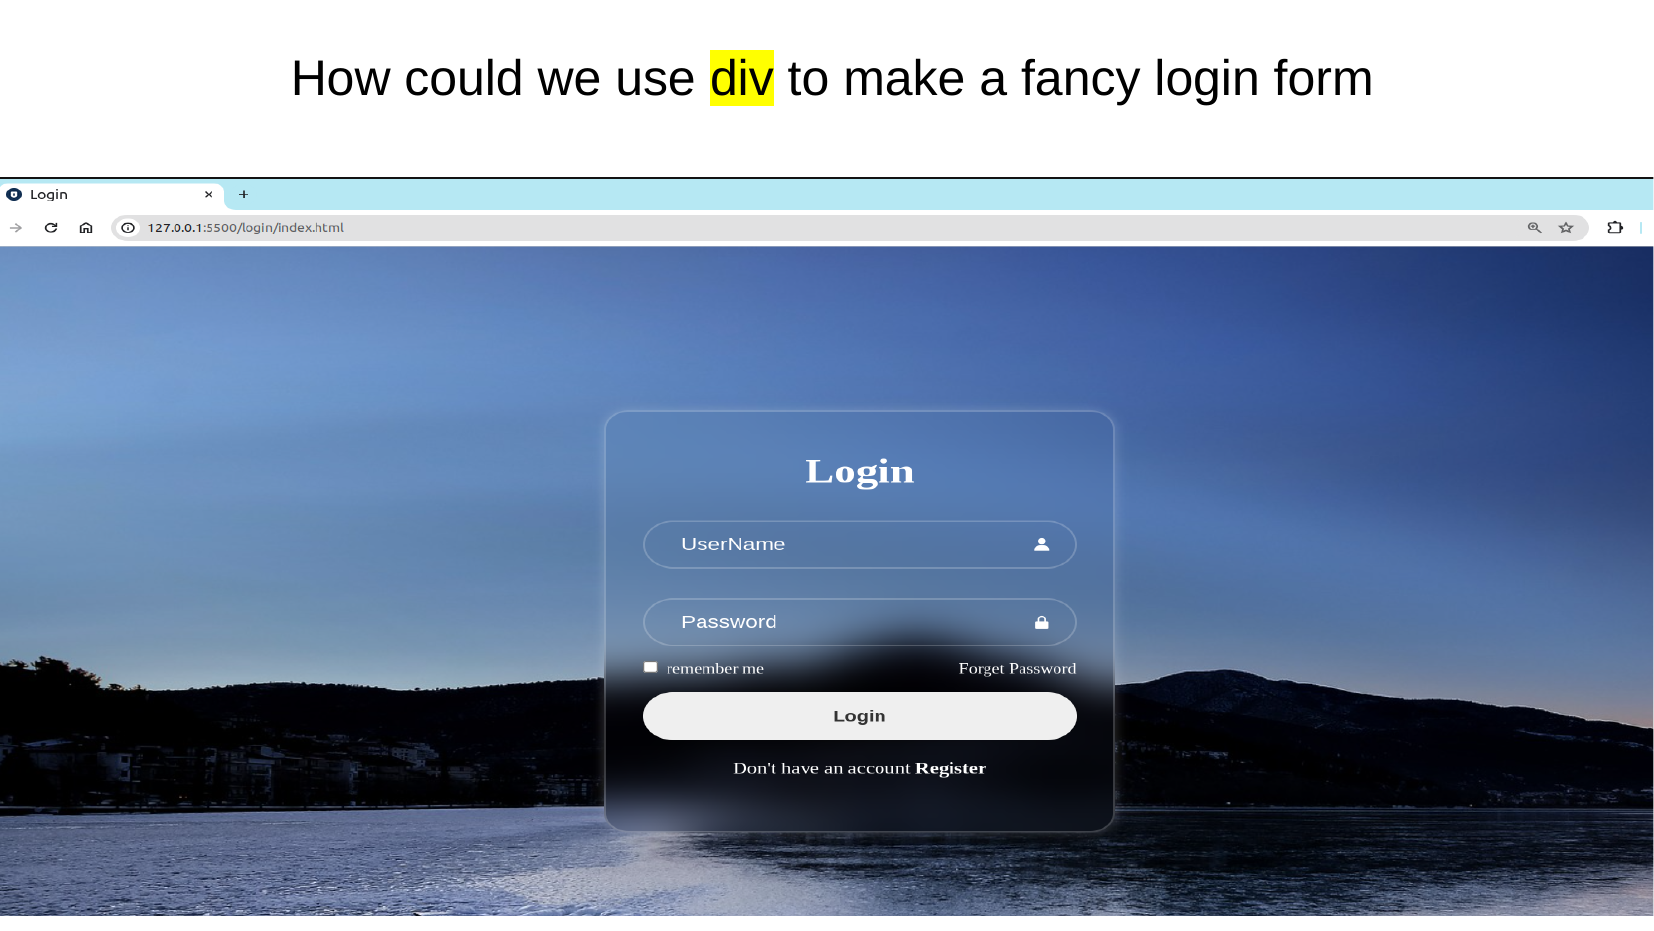

# How could we use div to make a fancy login form